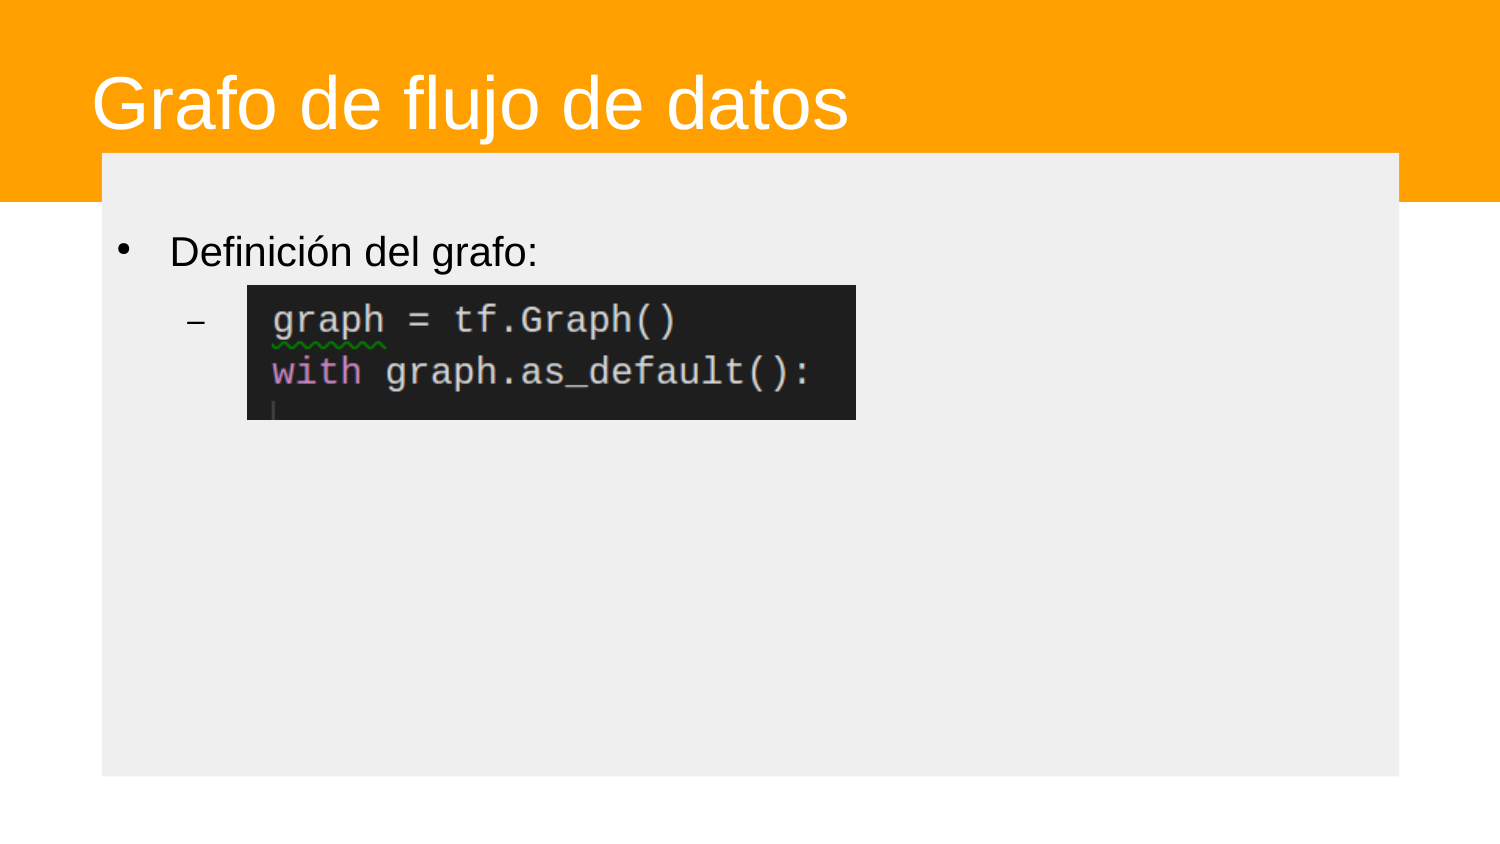

# Grafo de flujo de datos
Definición del grafo: